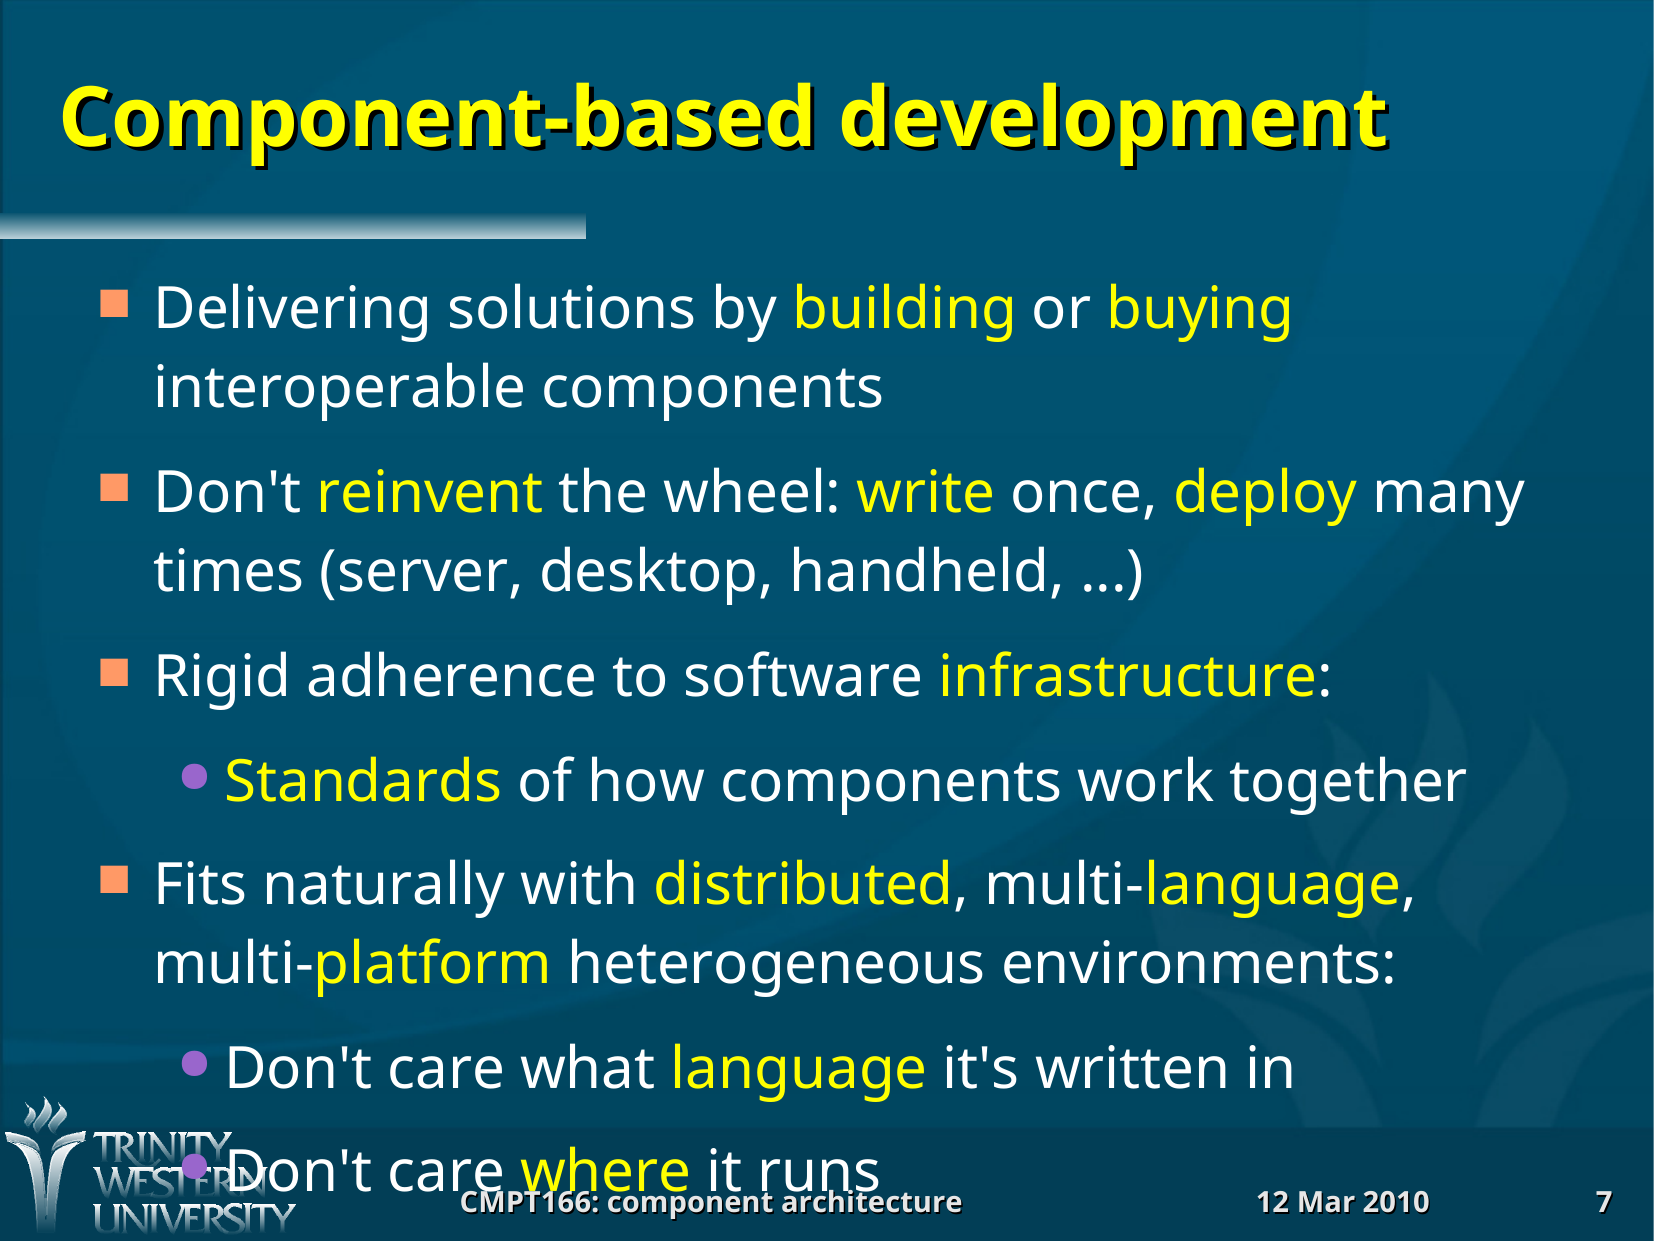

# Component-based development
Delivering solutions by building or buying interoperable components
Don't reinvent the wheel: write once, deploy many times (server, desktop, handheld, ...)
Rigid adherence to software infrastructure:
Standards of how components work together
Fits naturally with distributed, multi-language, multi-platform heterogeneous environments:
Don't care what language it's written in
Don't care where it runs
CMPT166: component architecture
12 Mar 2010
7